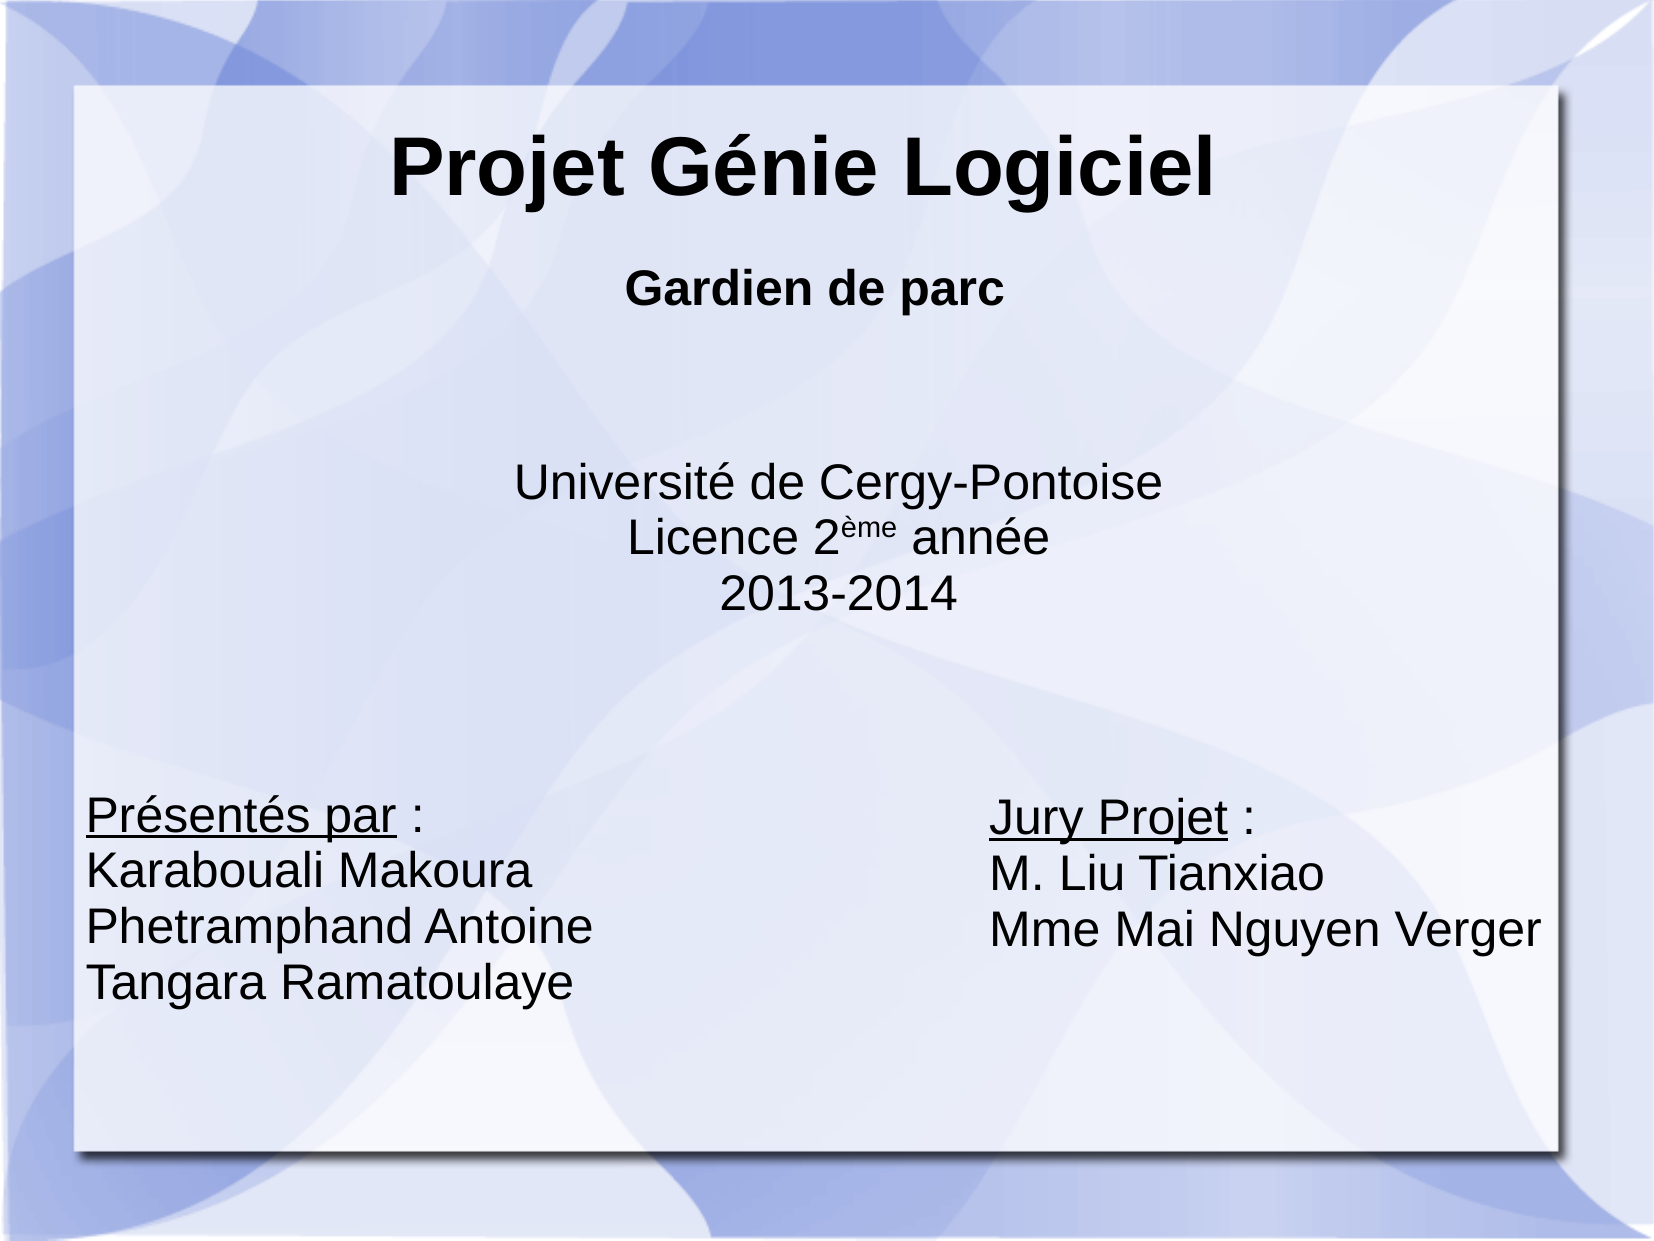

# Projet Génie Logiciel Gardien de parc
Université de Cergy-Pontoise
Licence 2ème année
2013-2014
Présentés par :
Karabouali Makoura
Phetramphand Antoine
Tangara Ramatoulaye
Jury Projet :
M. Liu Tianxiao
Mme Mai Nguyen Verger